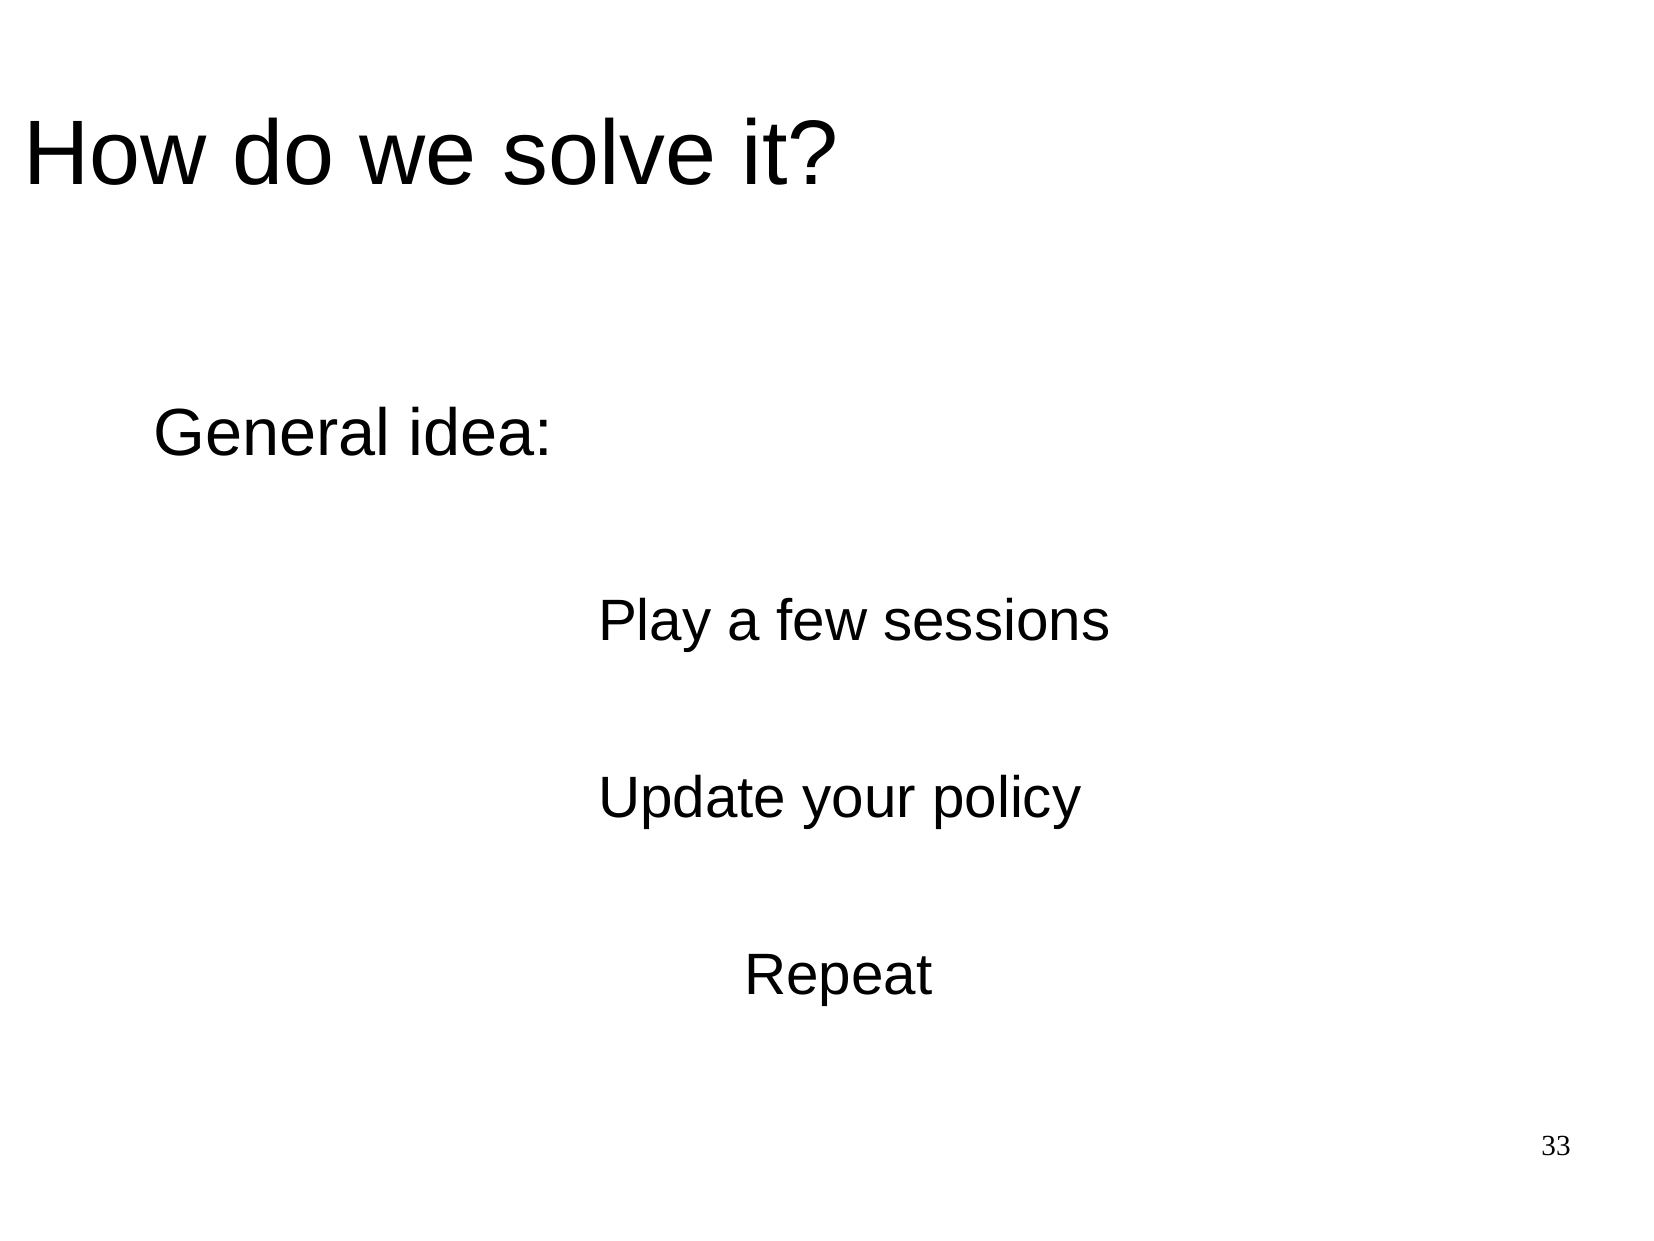

# How do we solve it?
General idea:
 Play a few sessions
 Update your policy
 Repeat
33